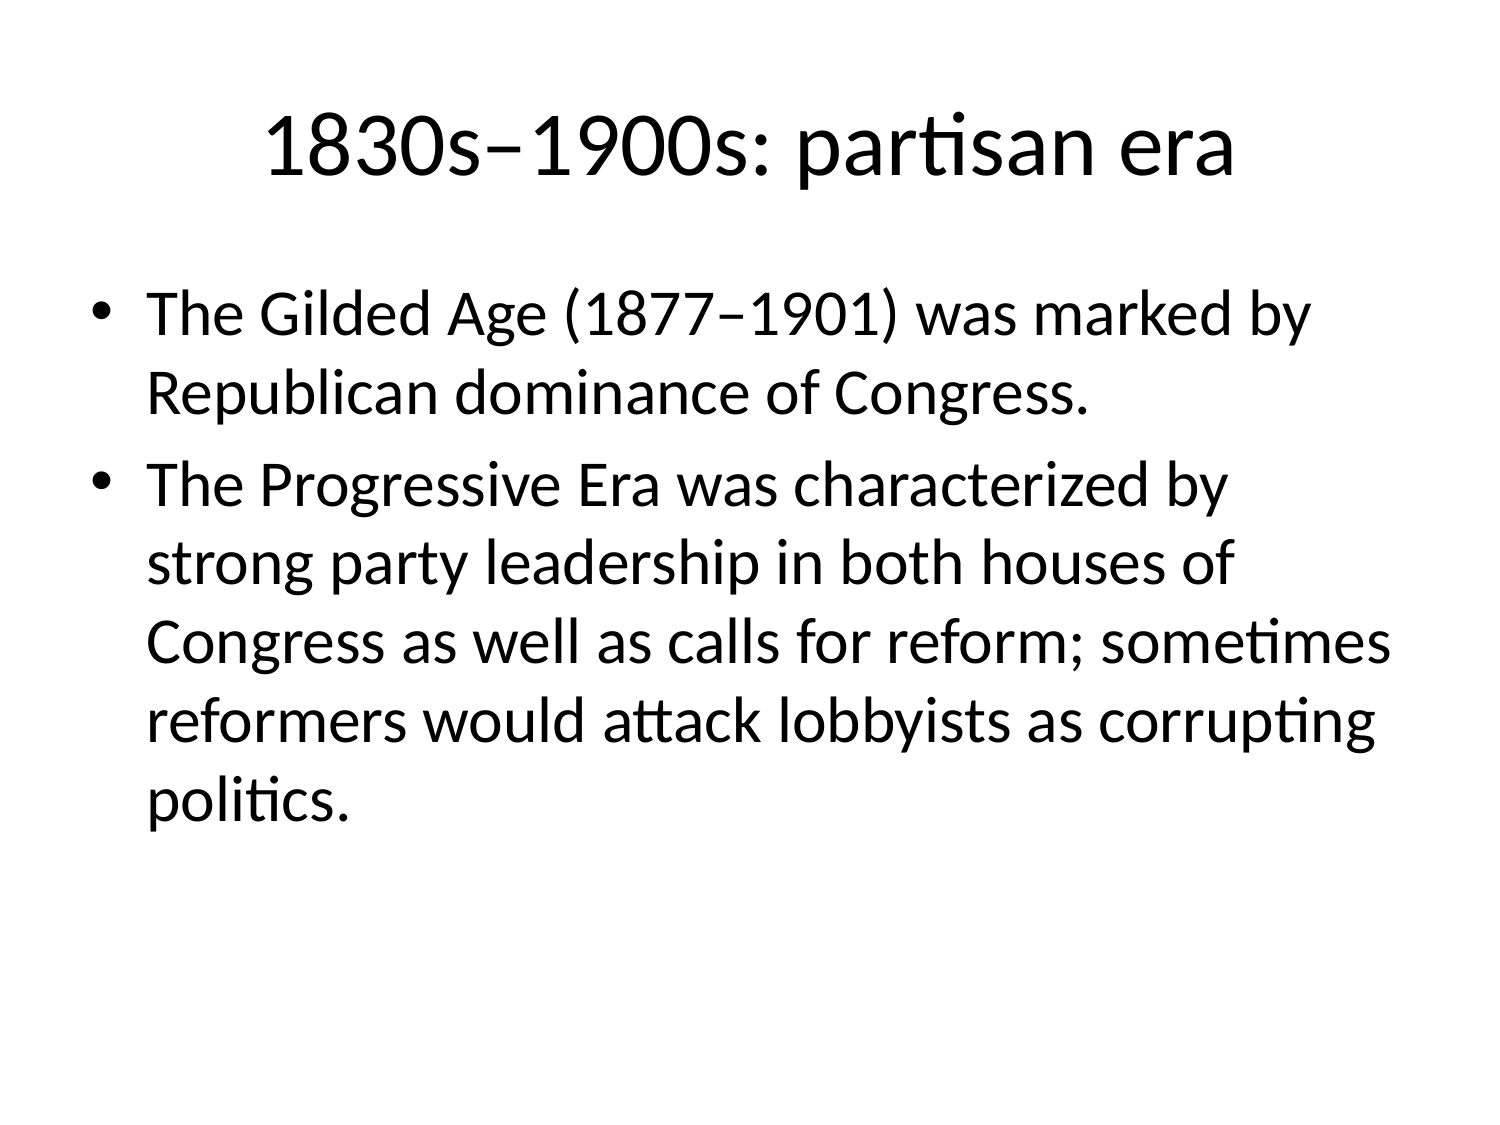

# 1830s–1900s: partisan era
The Gilded Age (1877–1901) was marked by Republican dominance of Congress.
The Progressive Era was characterized by strong party leadership in both houses of Congress as well as calls for reform; sometimes reformers would attack lobbyists as corrupting politics.